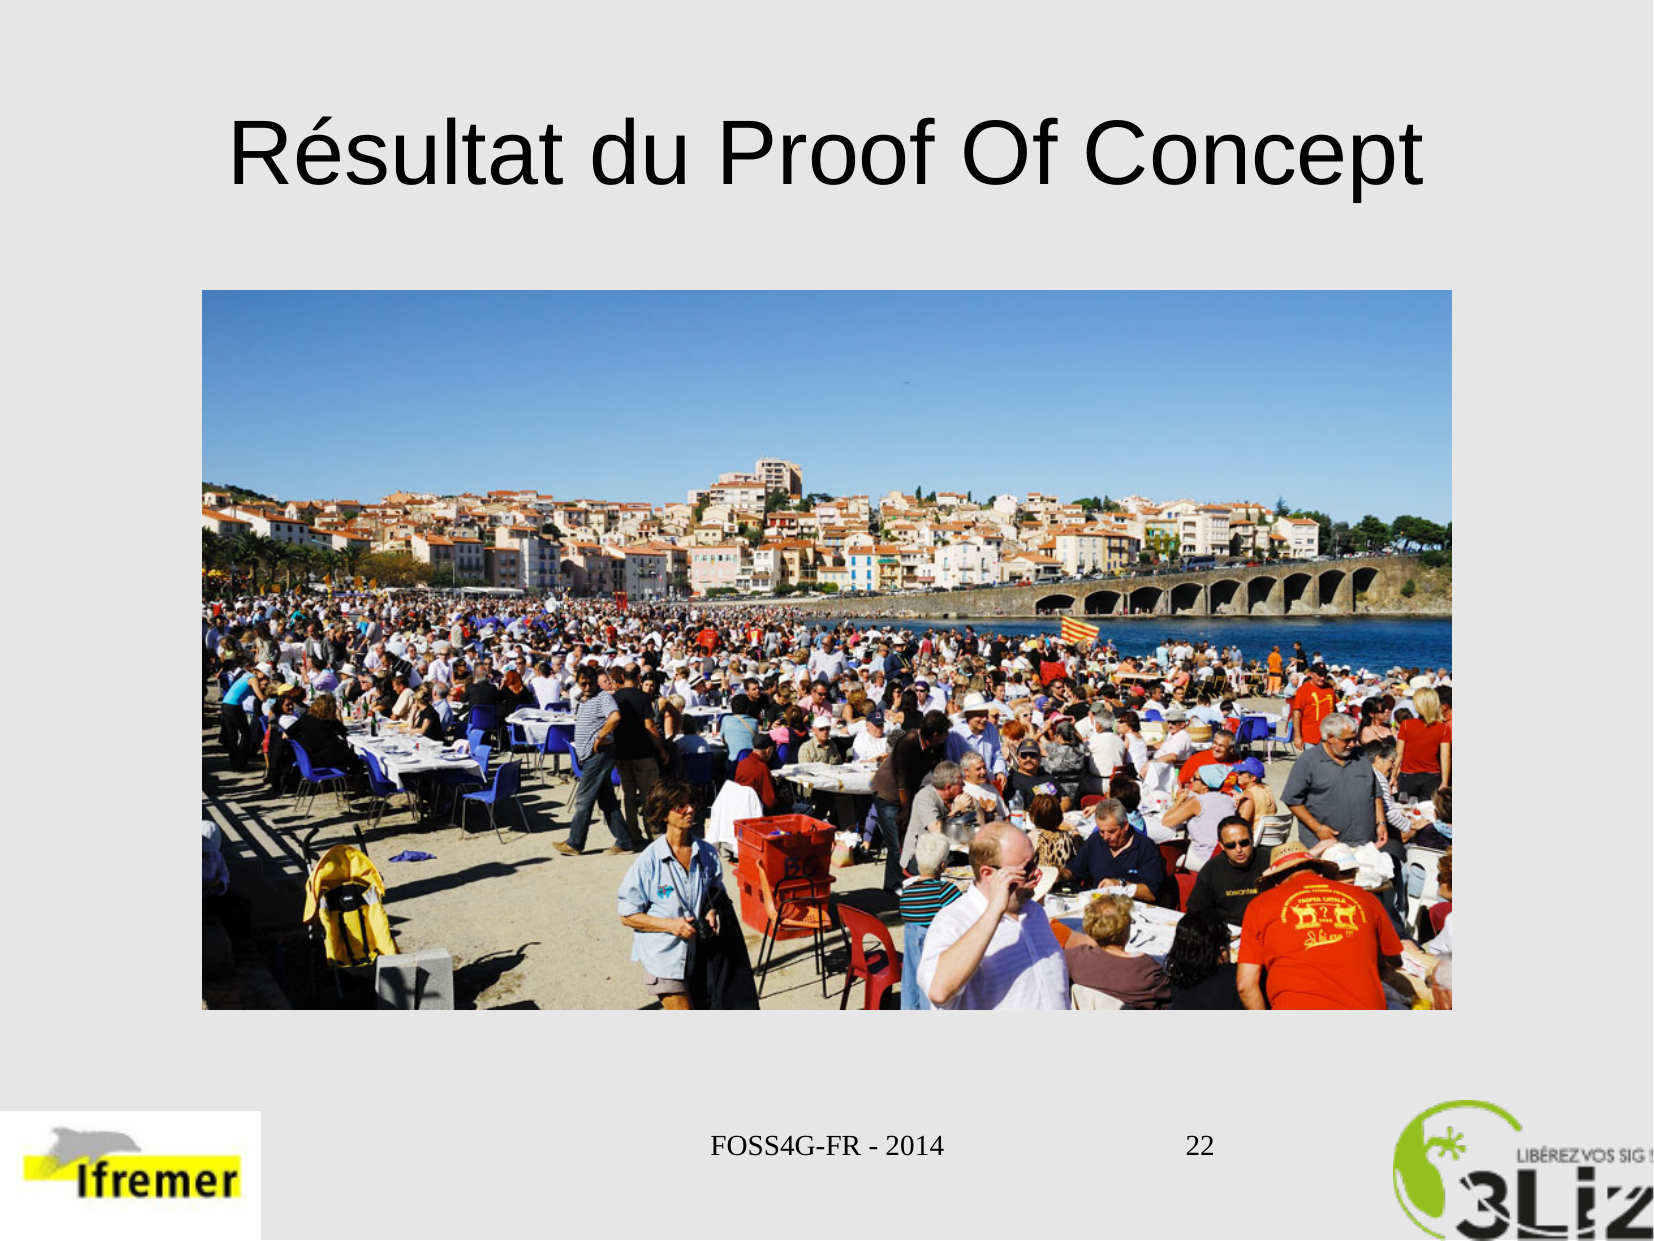

# Résultat du Proof Of Concept
FOSS4G-FR - 2014
22